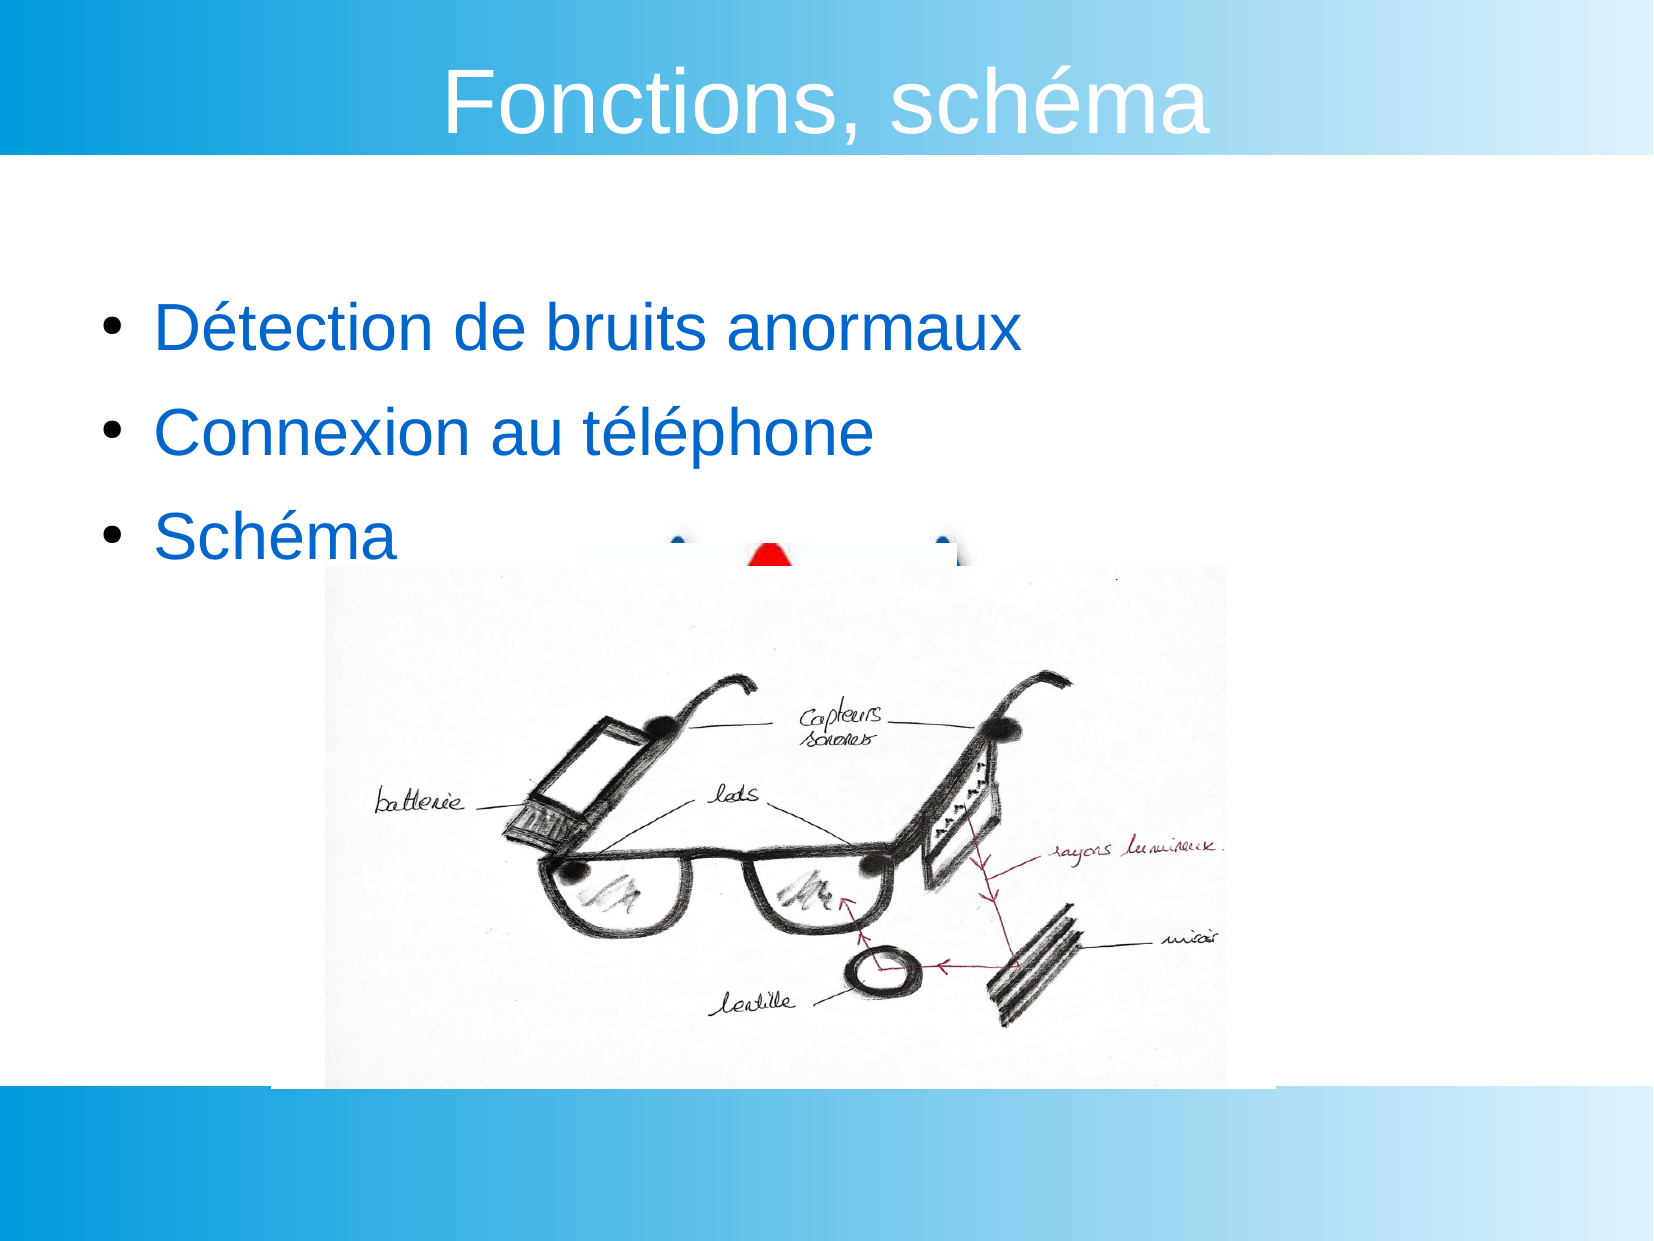

# Fonctions, schéma
Détection de bruits anormaux
Connexion au téléphone
Schéma